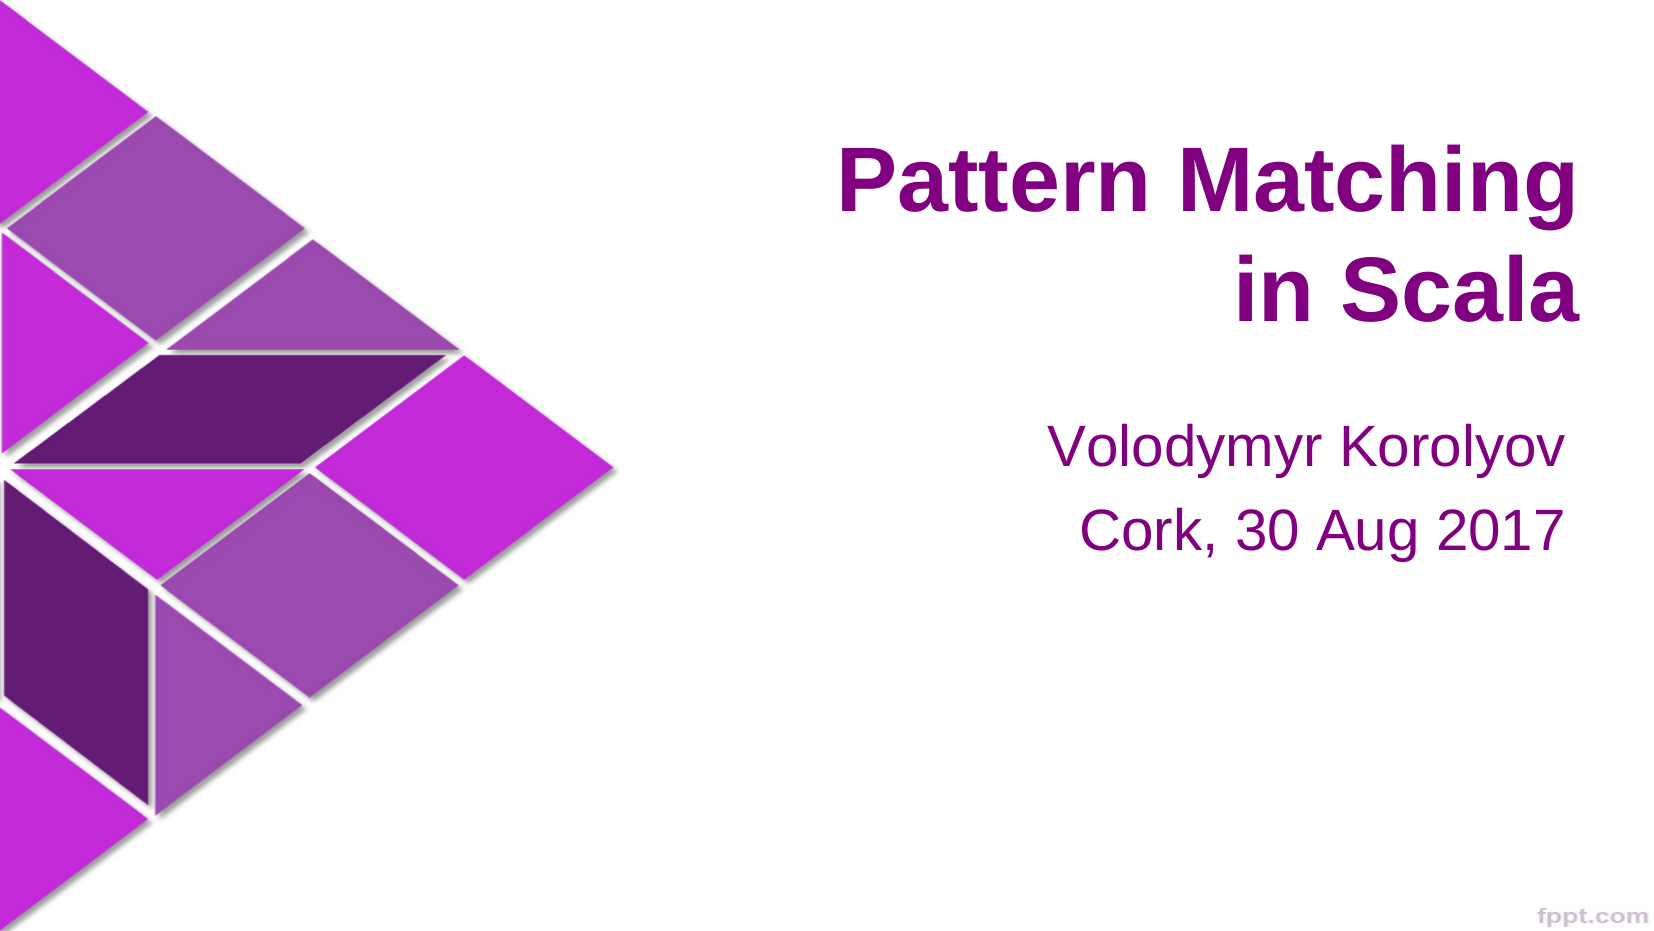

Pattern Matching
in Scala
# Volodymyr Korolyov
Cork, 30 Aug 2017